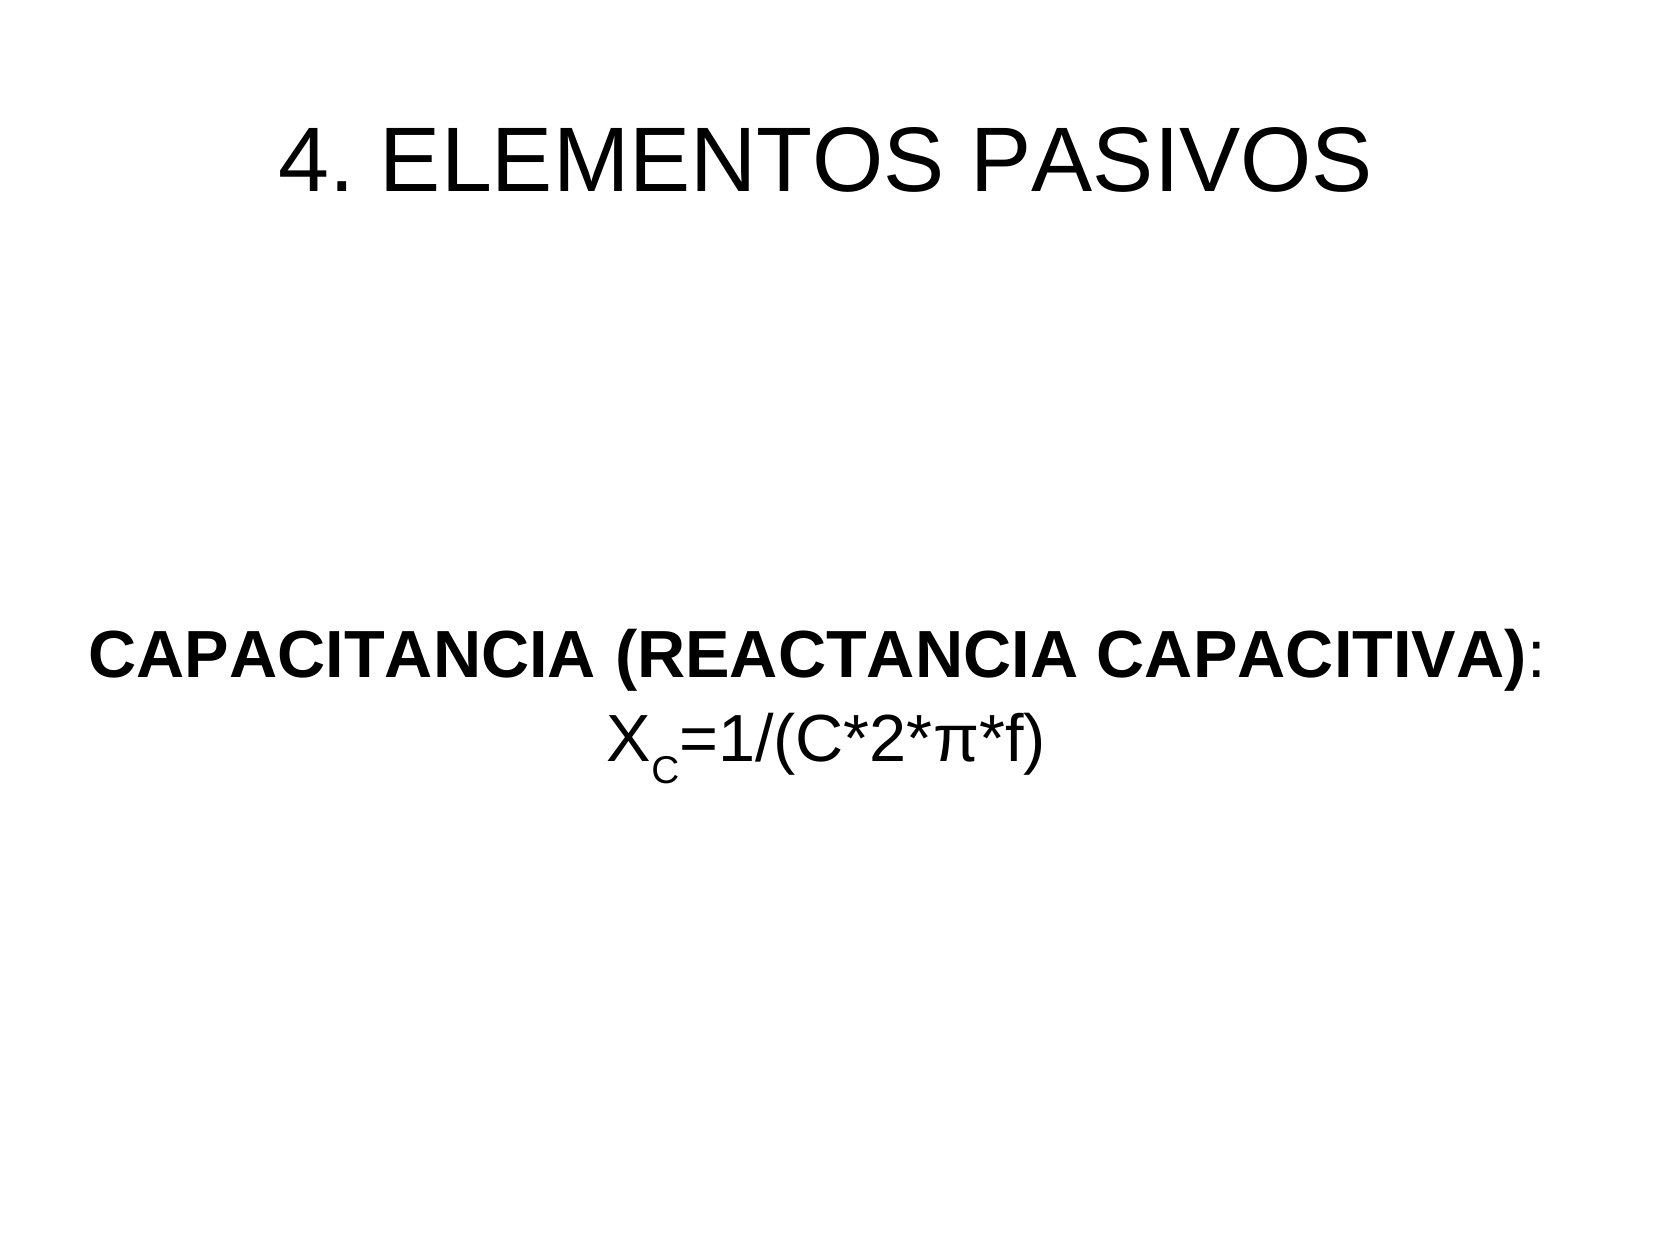

# 4. ELEMENTOS PASIVOS
CAPACITANCIA (REACTANCIA CAPACITIVA):
XC=1/(C*2*π*f)